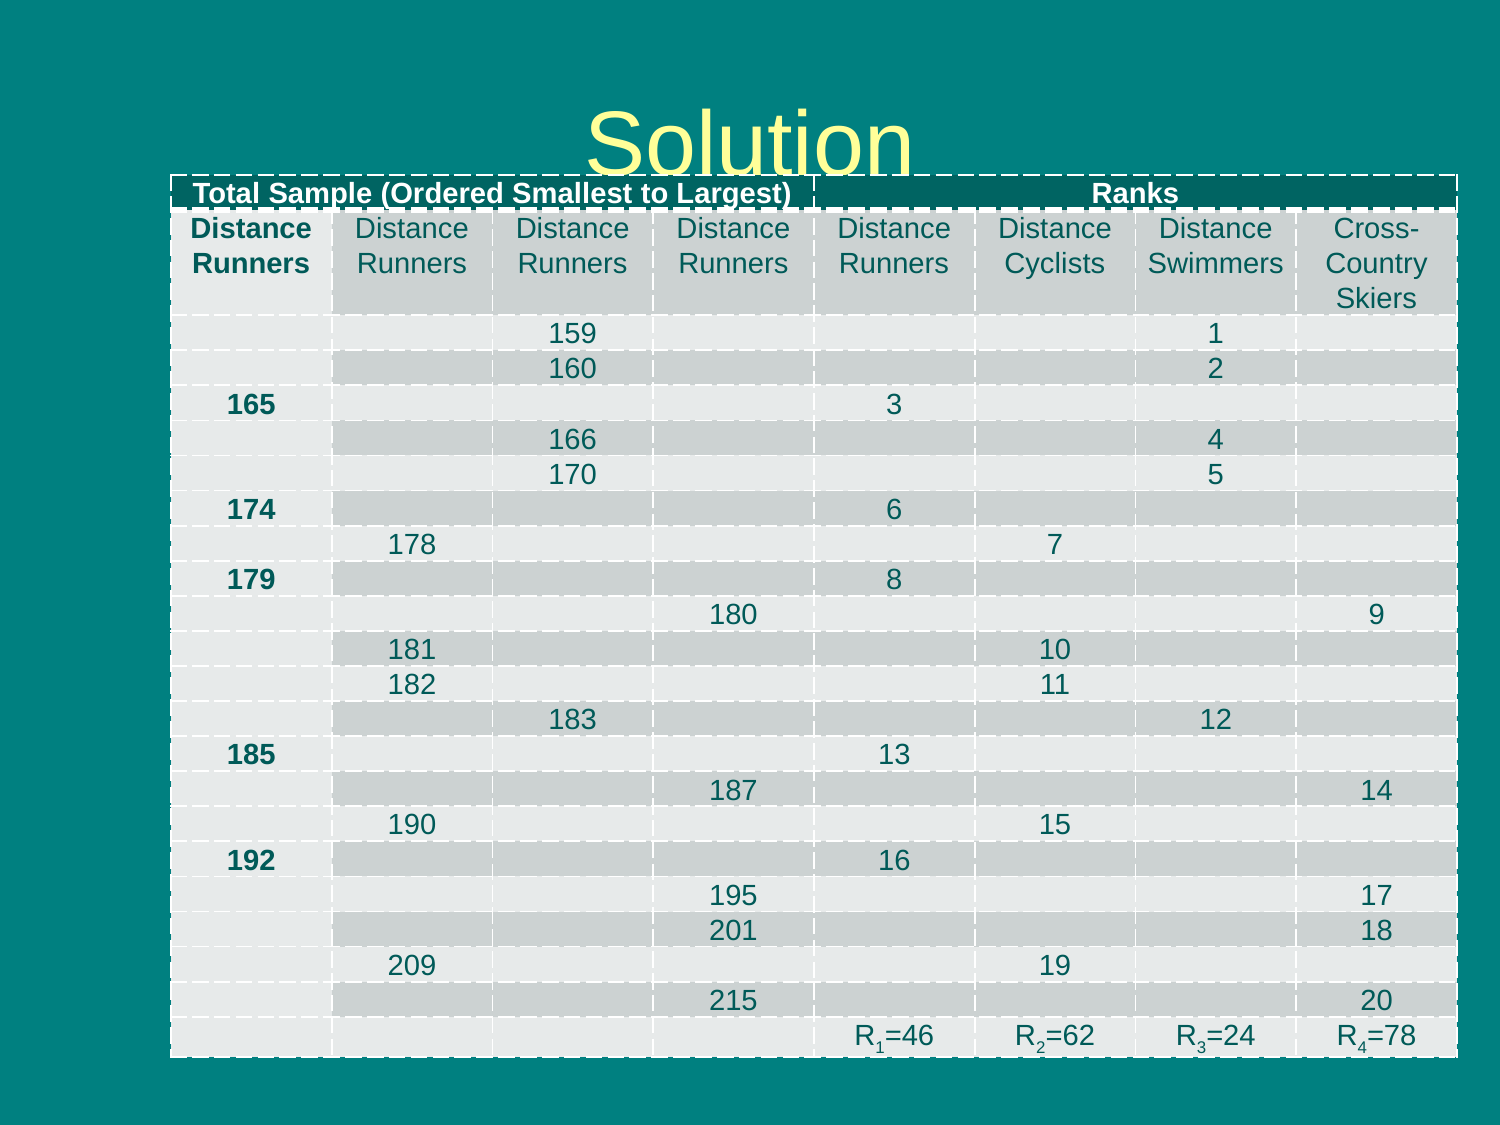

# Solution
| Total Sample (Ordered Smallest to Largest) | | | | Ranks | | | |
| --- | --- | --- | --- | --- | --- | --- | --- |
| Distance Runners | Distance Runners | Distance Runners | Distance Runners | Distance Runners | Distance Cyclists | Distance Swimmers | Cross-Country Skiers |
| | | 159 | | | | 1 | |
| | | 160 | | | | 2 | |
| 165 | | | | 3 | | | |
| | | 166 | | | | 4 | |
| | | 170 | | | | 5 | |
| 174 | | | | 6 | | | |
| | 178 | | | | 7 | | |
| 179 | | | | 8 | | | |
| | | | 180 | | | | 9 |
| | 181 | | | | 10 | | |
| | 182 | | | | 11 | | |
| | | 183 | | | | 12 | |
| 185 | | | | 13 | | | |
| | | | 187 | | | | 14 |
| | 190 | | | | 15 | | |
| 192 | | | | 16 | | | |
| | | | 195 | | | | 17 |
| | | | 201 | | | | 18 |
| | 209 | | | | 19 | | |
| | | | 215 | | | | 20 |
| | | | | R1=46 | R2=62 | R3=24 | R4=78 |